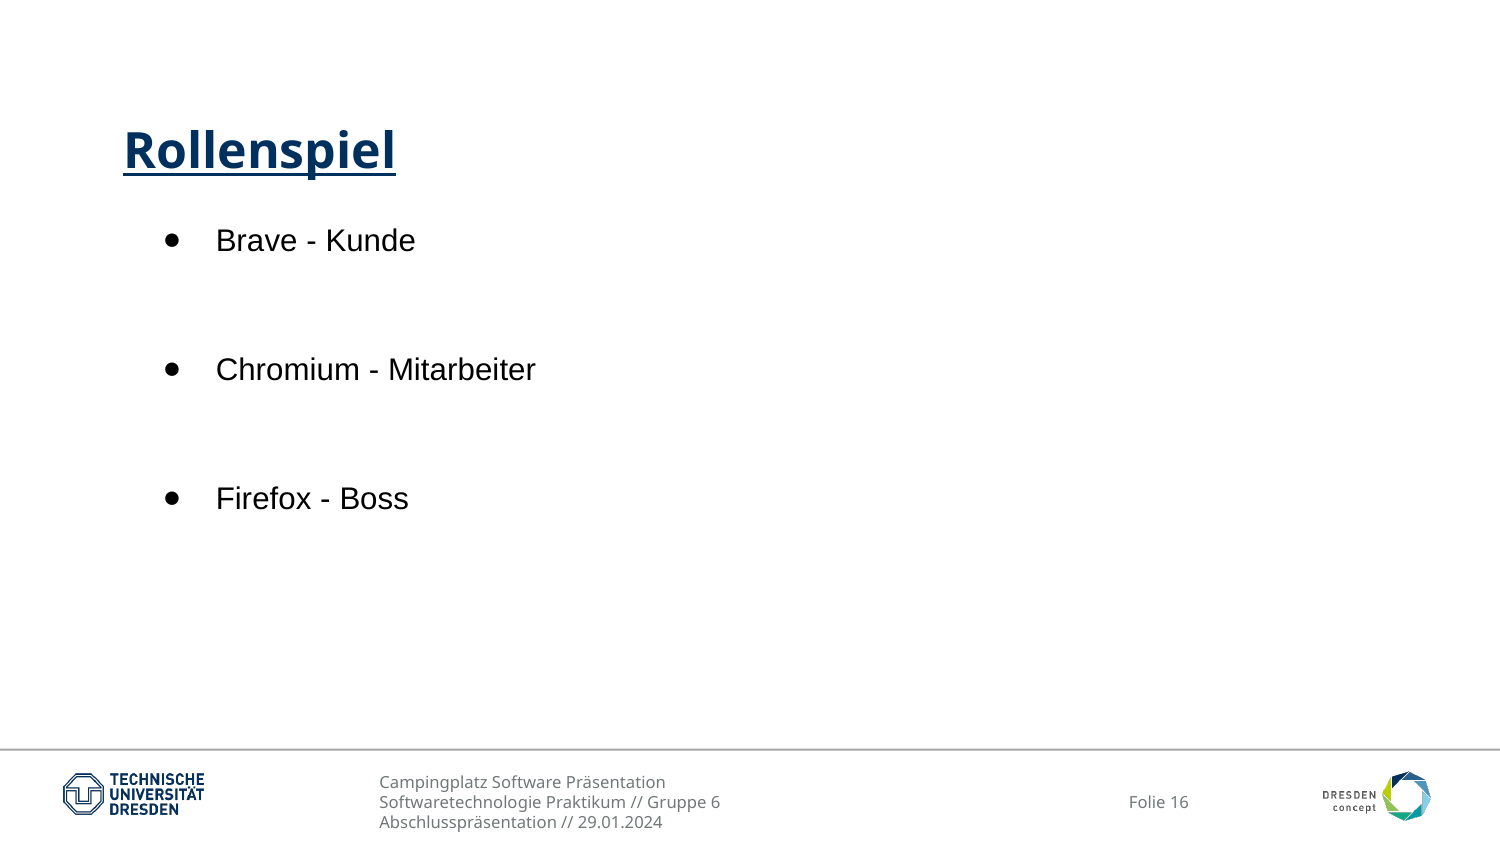

# Rollenspiel
Brave - Kunde
Chromium - Mitarbeiter
Firefox - Boss